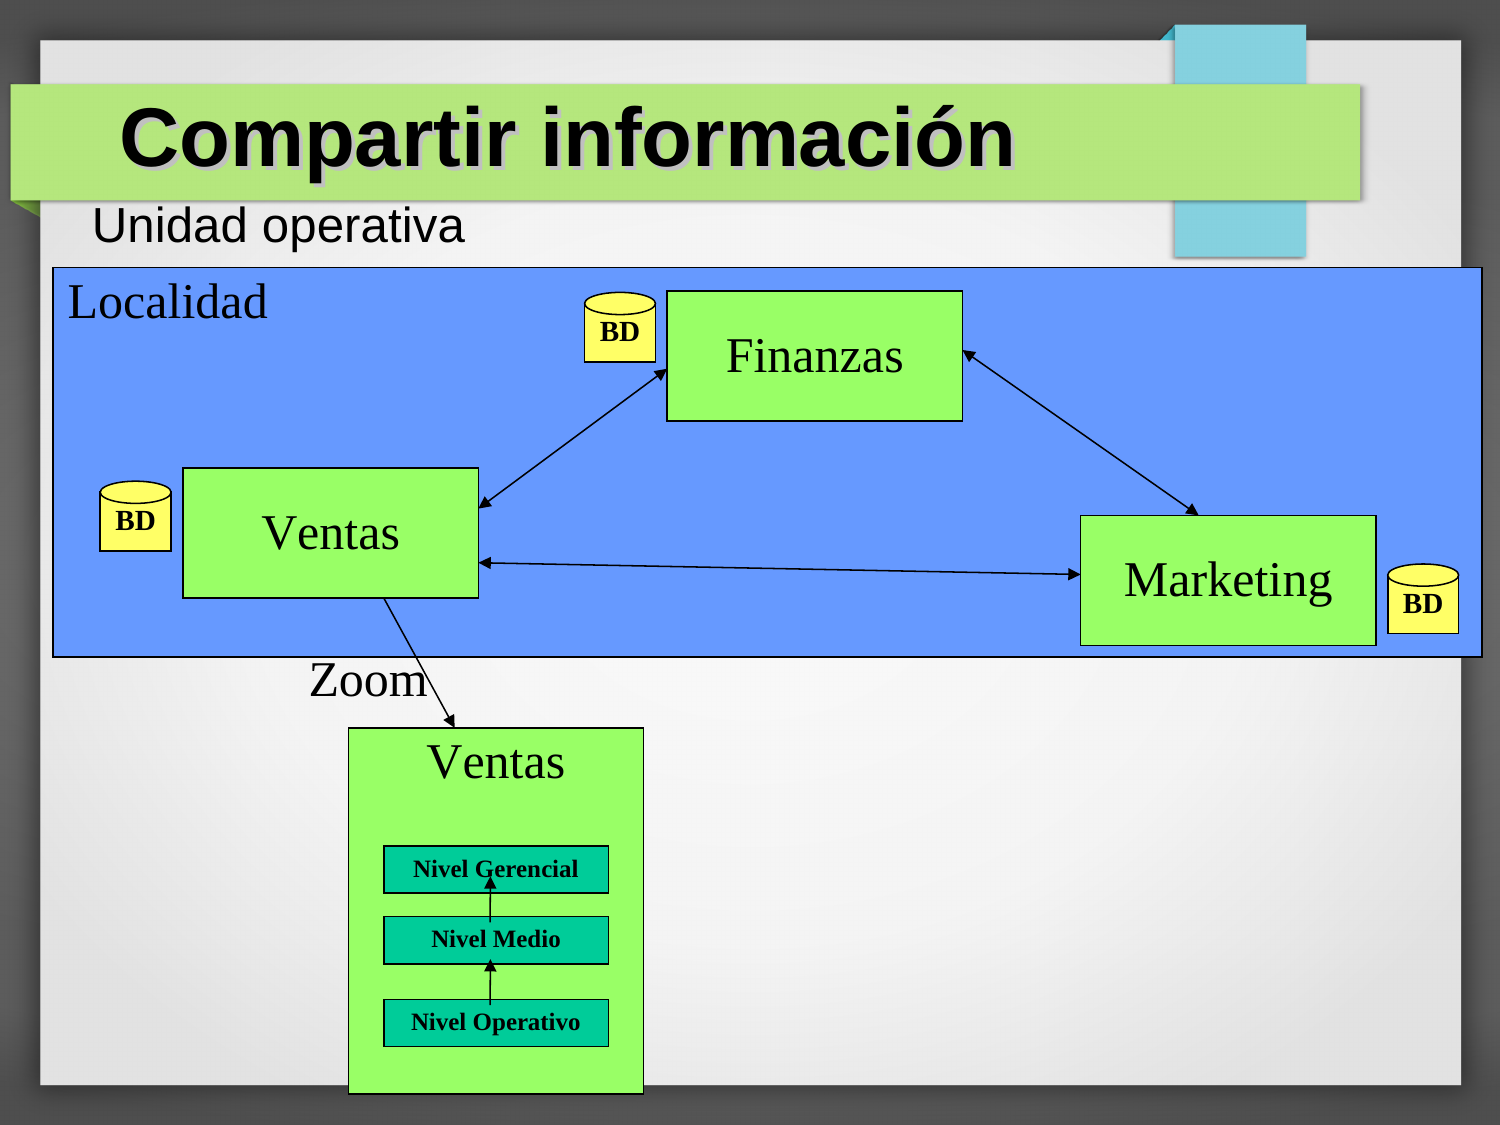

# Compartir información
Unidad operativa
Localidad
Finanzas
BD
Ventas
BD
Marketing
BD
Zoom
Ventas
Nivel Gerencial
Nivel Medio
Nivel Operativo